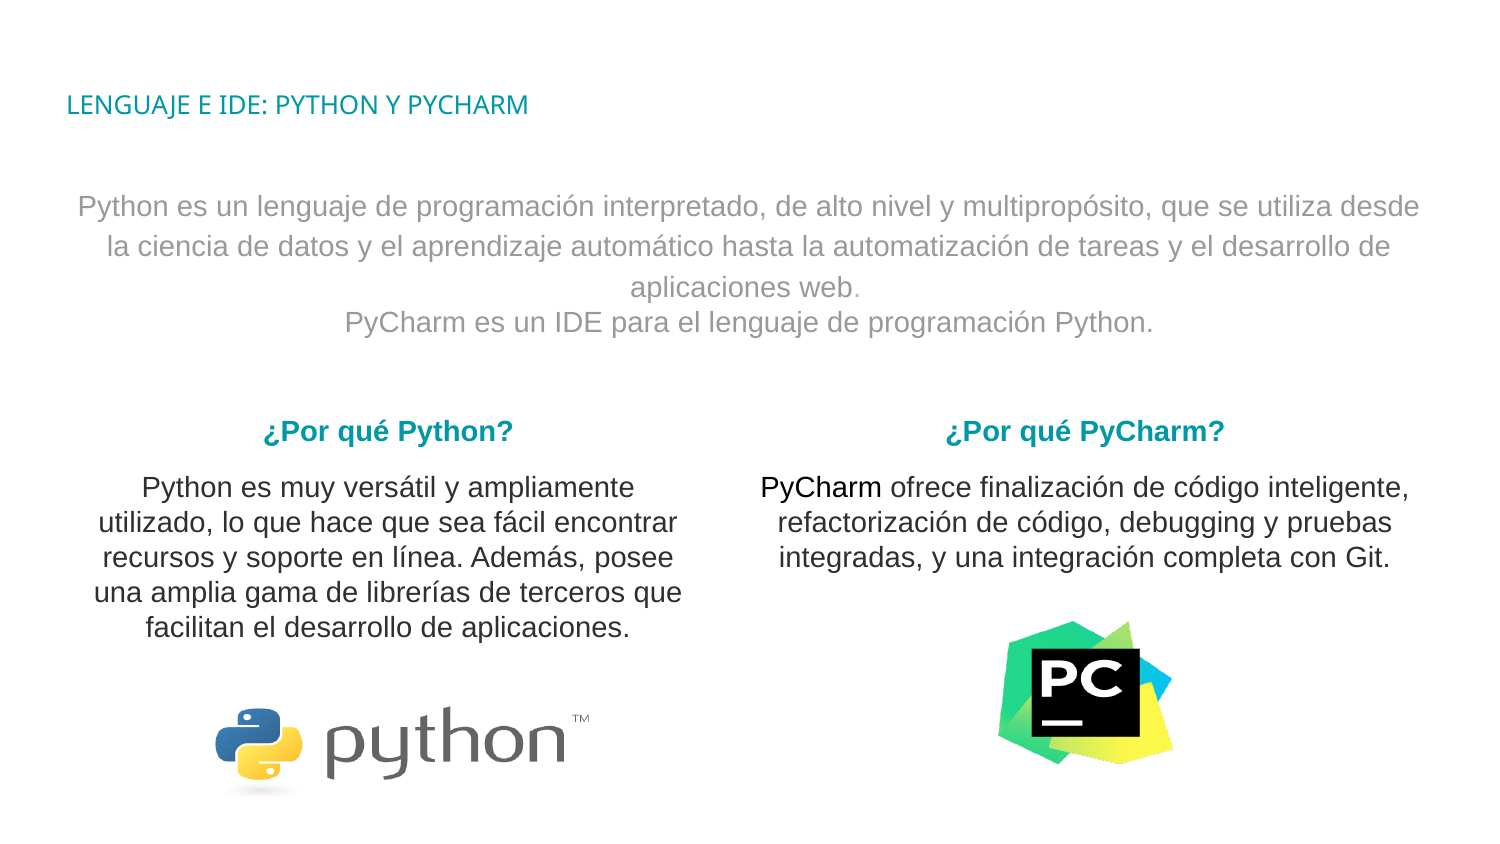

LENGUAJE E IDE: PYTHON Y PYCHARM
# Python es un lenguaje de programación interpretado, de alto nivel y multipropósito, que se utiliza desde la ciencia de datos y el aprendizaje automático hasta la automatización de tareas y el desarrollo de aplicaciones web.
PyCharm es un IDE para el lenguaje de programación Python.
¿Por qué Python?
Python es muy versátil y ampliamente utilizado, lo que hace que sea fácil encontrar recursos y soporte en línea. Además, posee una amplia gama de librerías de terceros que facilitan el desarrollo de aplicaciones.
¿Por qué PyCharm?
PyCharm ofrece finalización de código inteligente, refactorización de código, debugging y pruebas integradas, y una integración completa con Git.